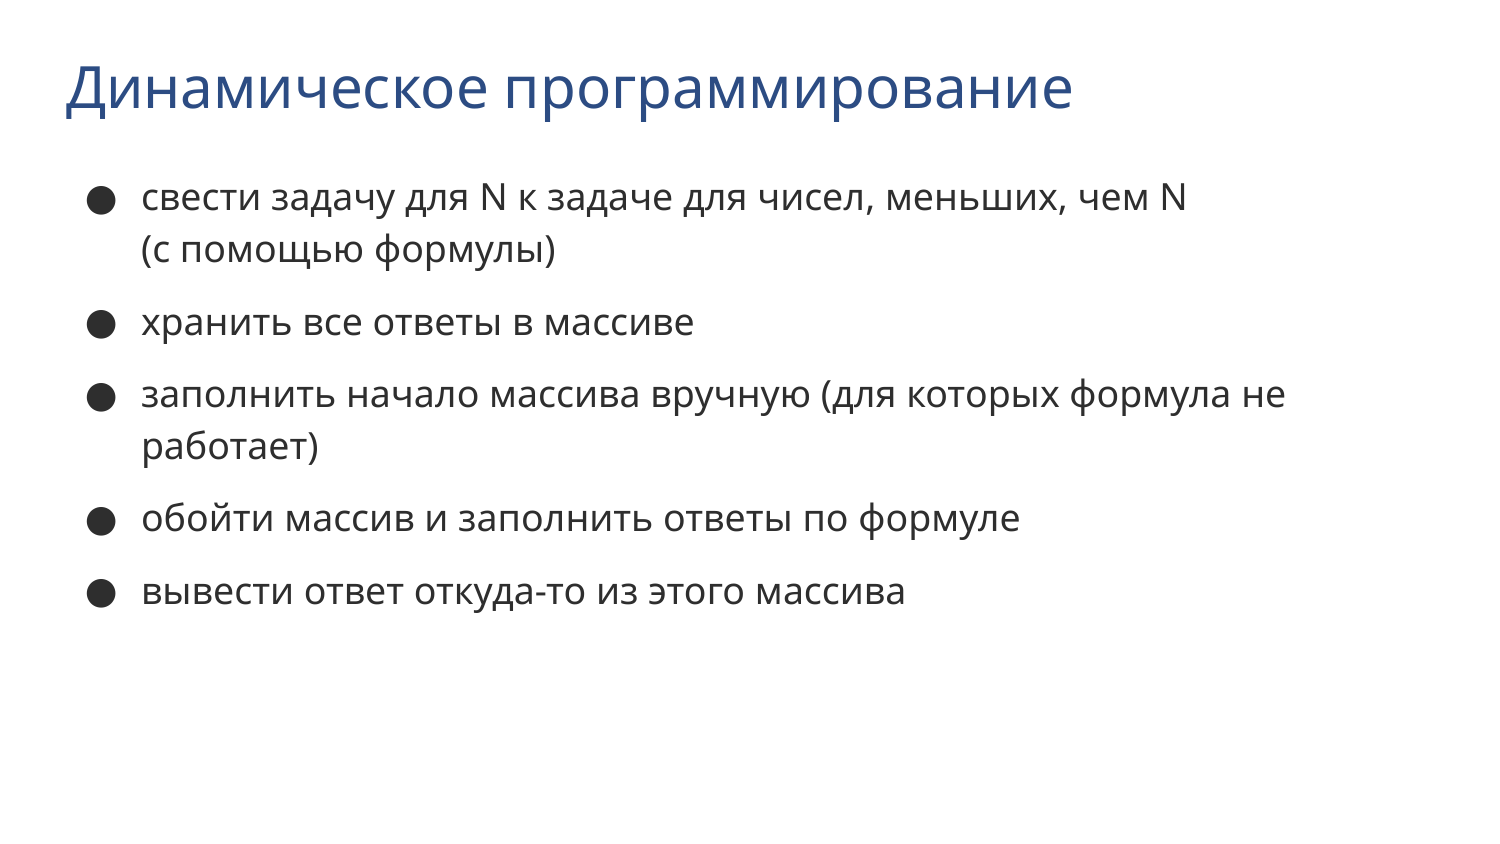

# Динамическое программирование
свести задачу для N к задаче для чисел, меньших, чем N
(с помощью формулы)
хранить все ответы в массиве
заполнить начало массива вручную (для которых формула не работает)
обойти массив и заполнить ответы по формуле
вывести ответ откуда-то из этого массива